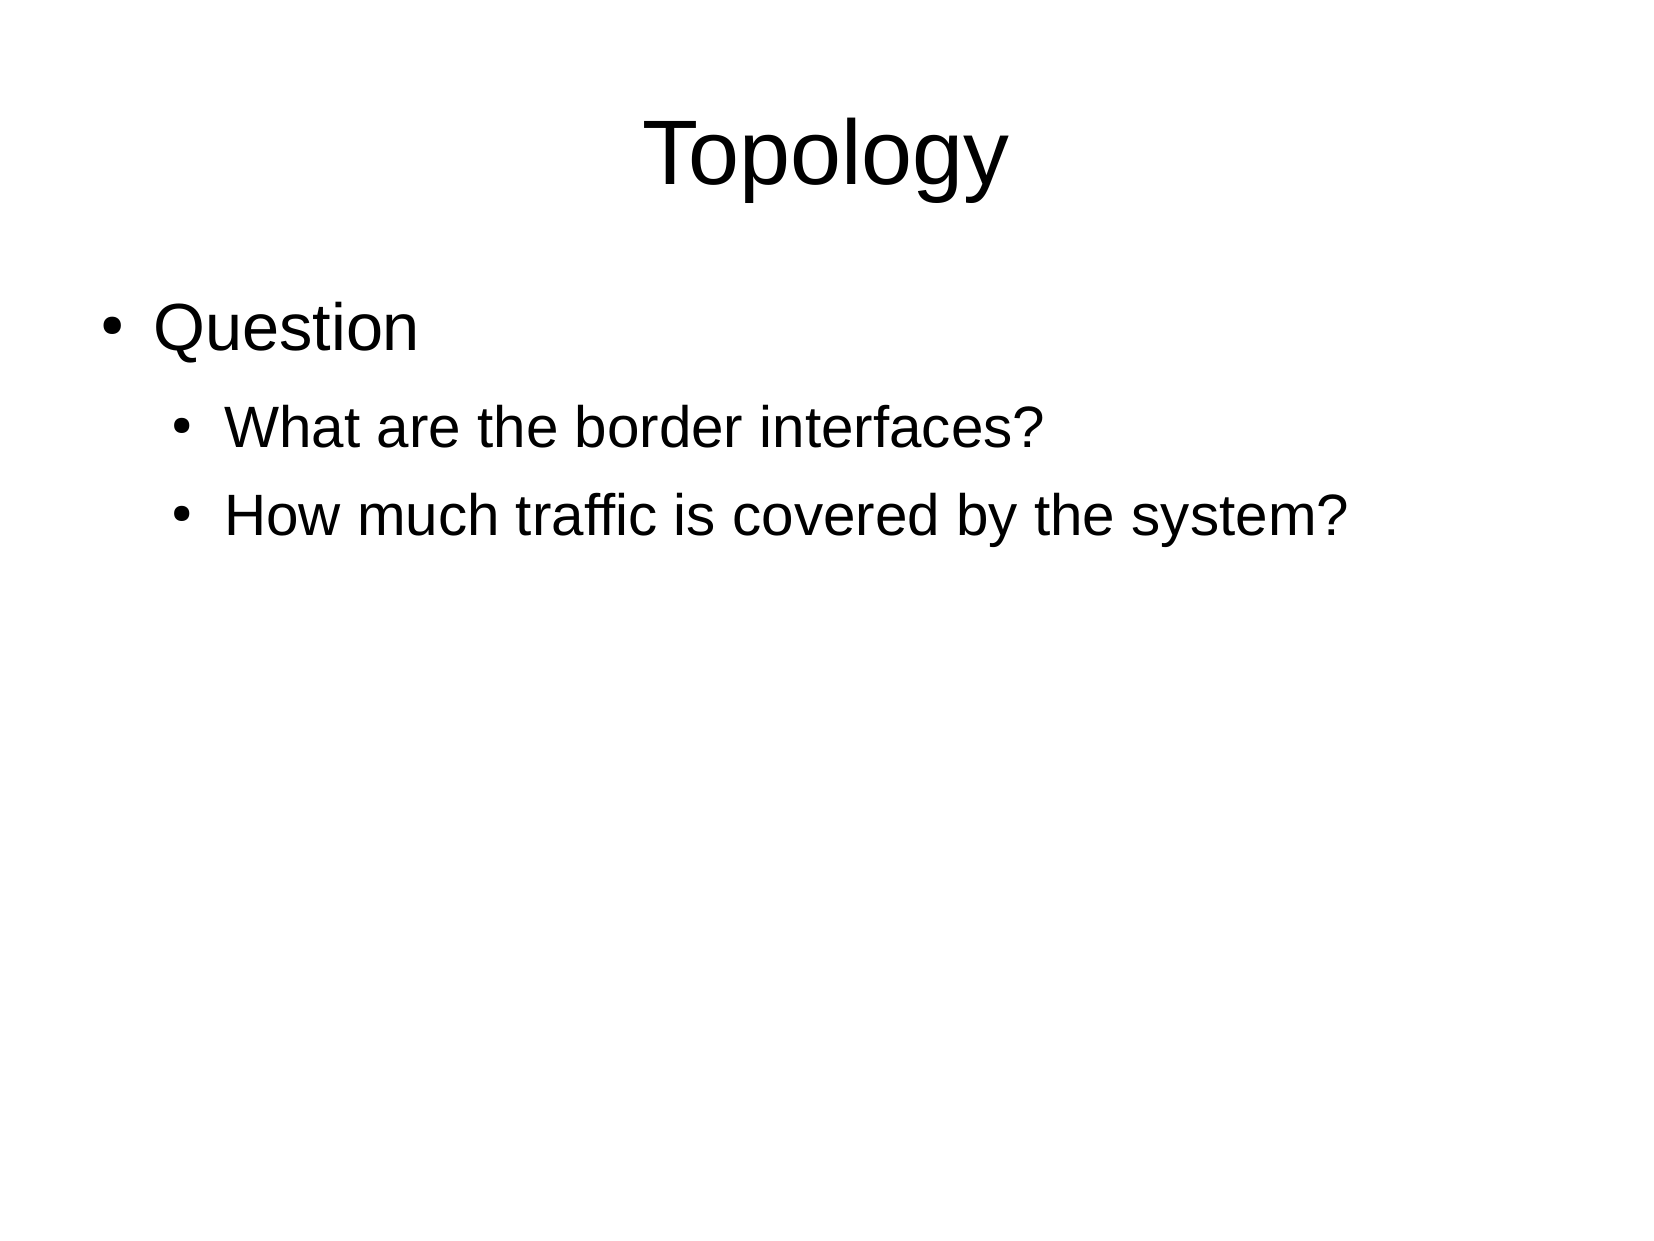

# Topology
Question
What are the border interfaces?
How much traffic is covered by the system?